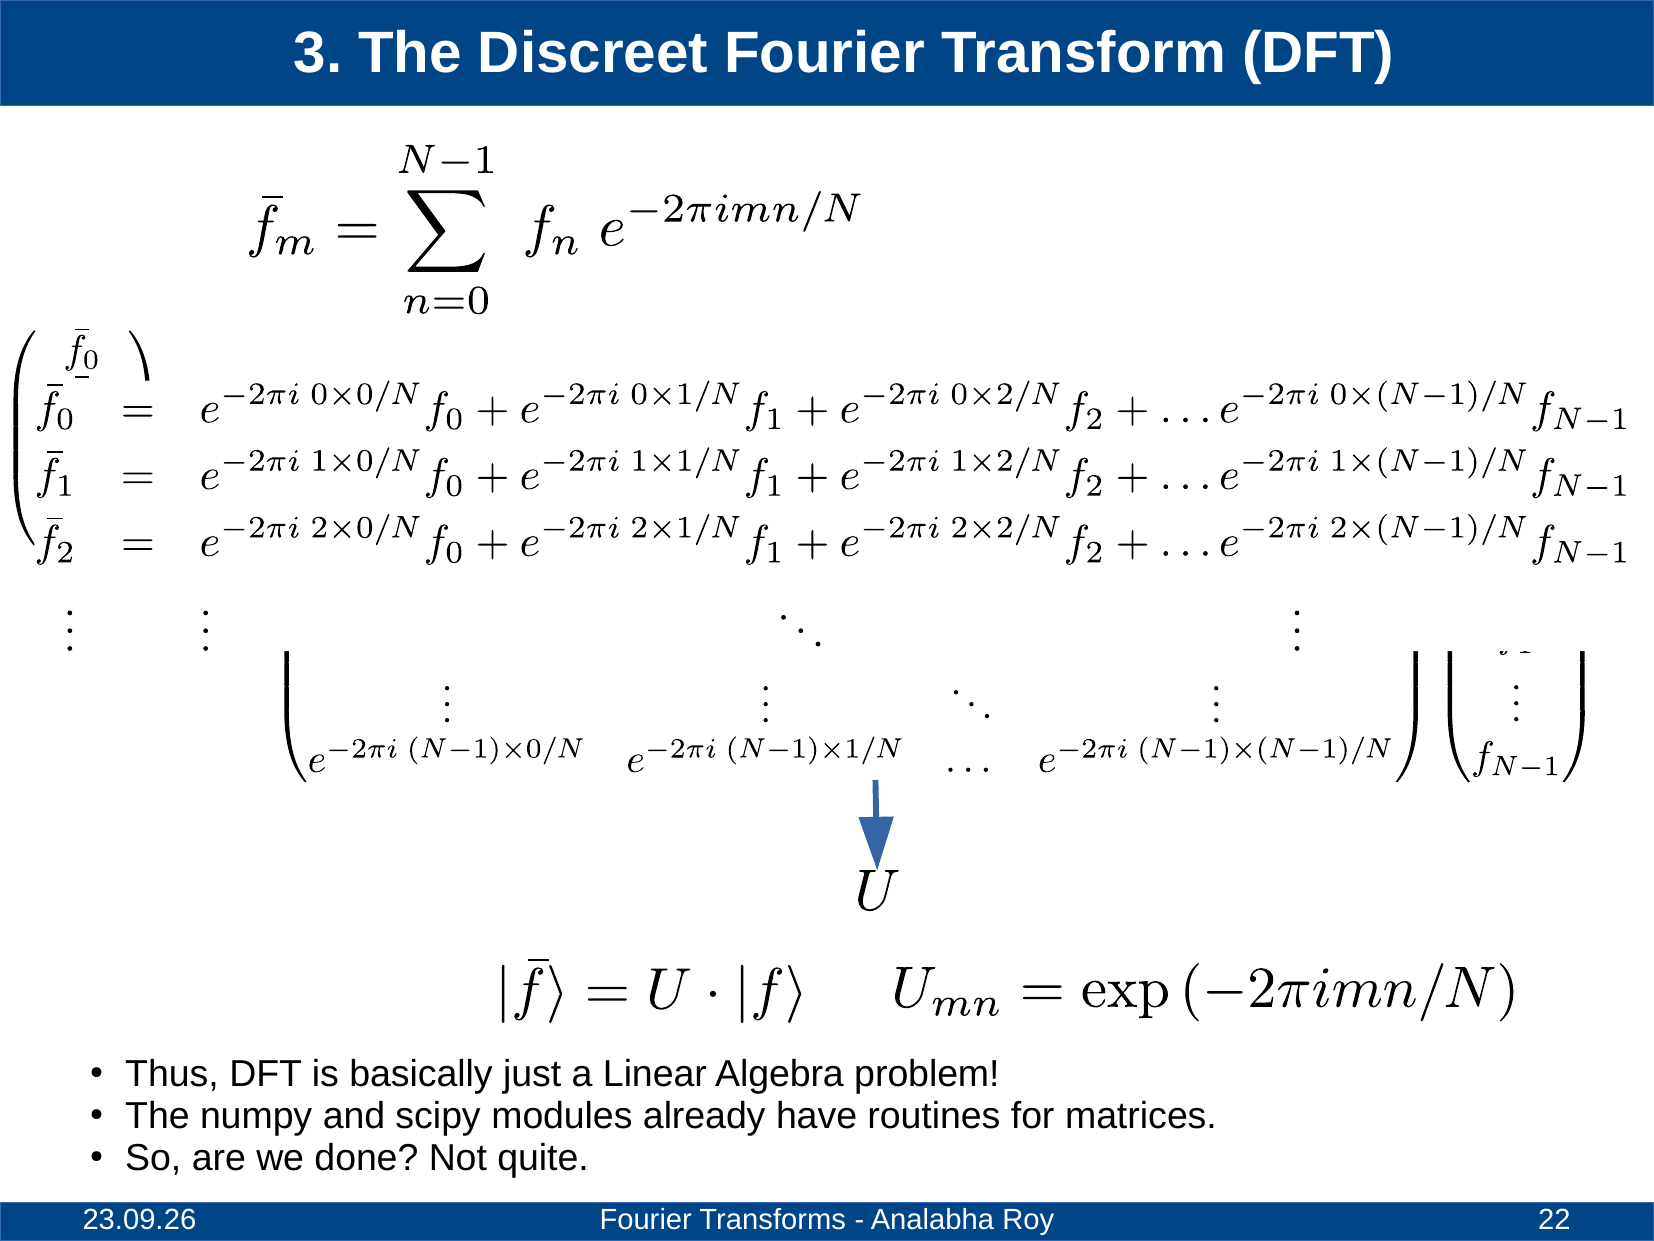

# 3. The Discreet Fourier Transform (DFT)
Thus, DFT is basically just a Linear Algebra problem!
The numpy and scipy modules already have routines for matrices.
So, are we done? Not quite.
Your name here (insert->page number)
22